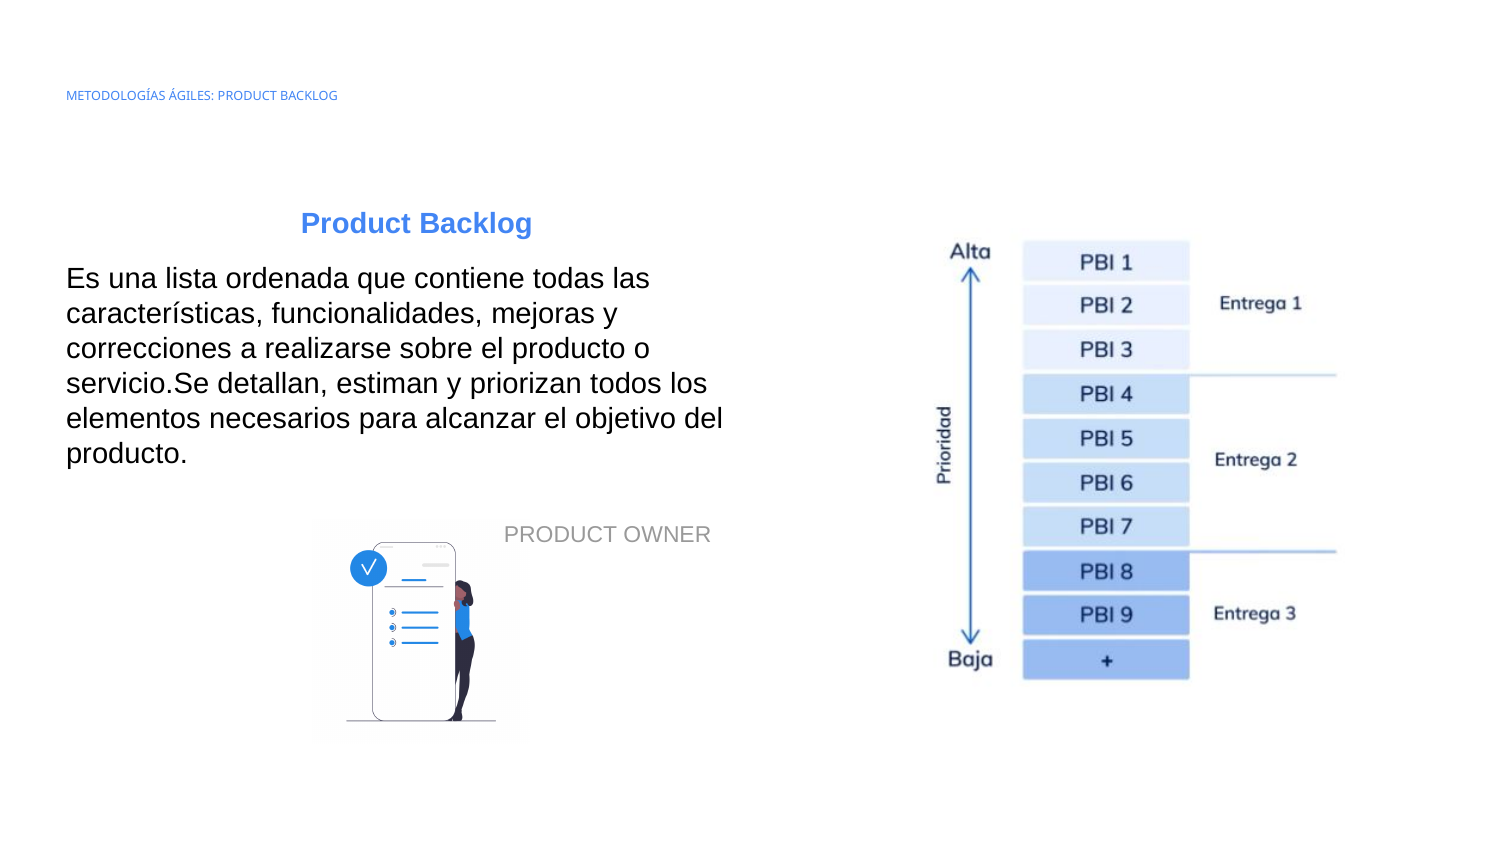

# METODOLOGÍAS ÁGILES: PRODUCT BACKLOG
Product Backlog
Es una lista ordenada que contiene todas las características, funcionalidades, mejoras y correcciones a realizarse sobre el producto o servicio.Se detallan, estiman y priorizan todos los elementos necesarios para alcanzar el objetivo del producto.
PRODUCT OWNER